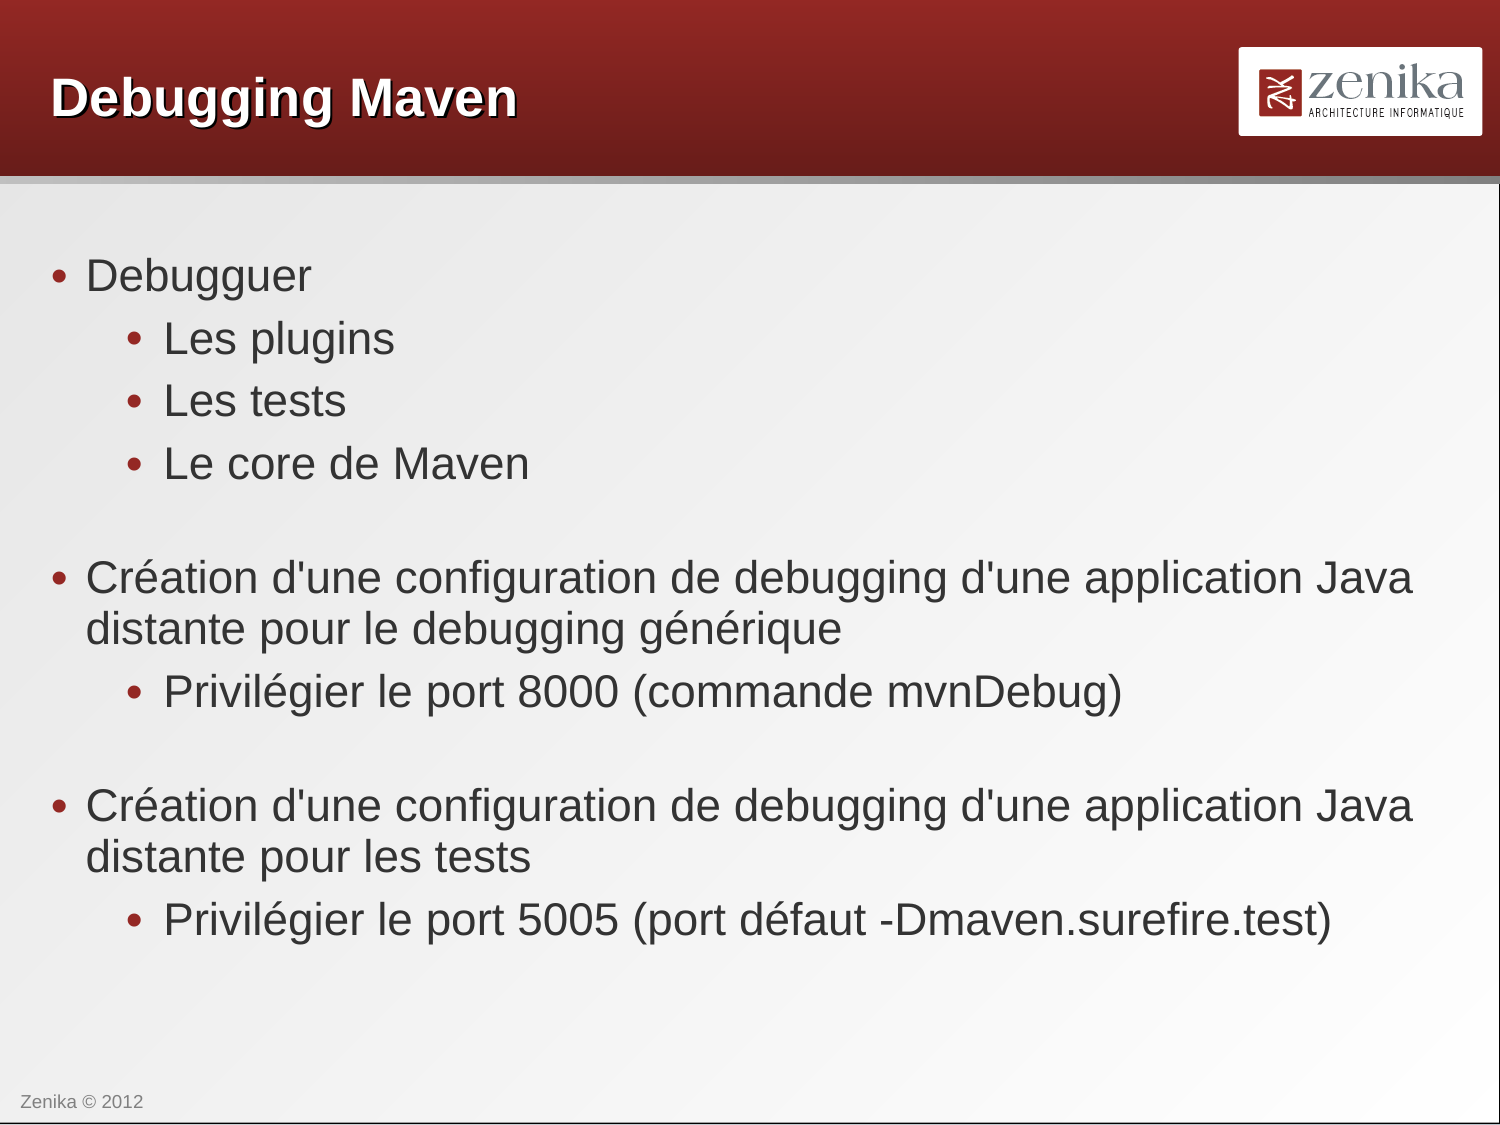

# Debugging Maven
Debugguer
Les plugins
Les tests
Le core de Maven
Création d'une configuration de debugging d'une application Java distante pour le debugging générique
Privilégier le port 8000 (commande mvnDebug)
Création d'une configuration de debugging d'une application Java distante pour les tests
Privilégier le port 5005 (port défaut -Dmaven.surefire.test)